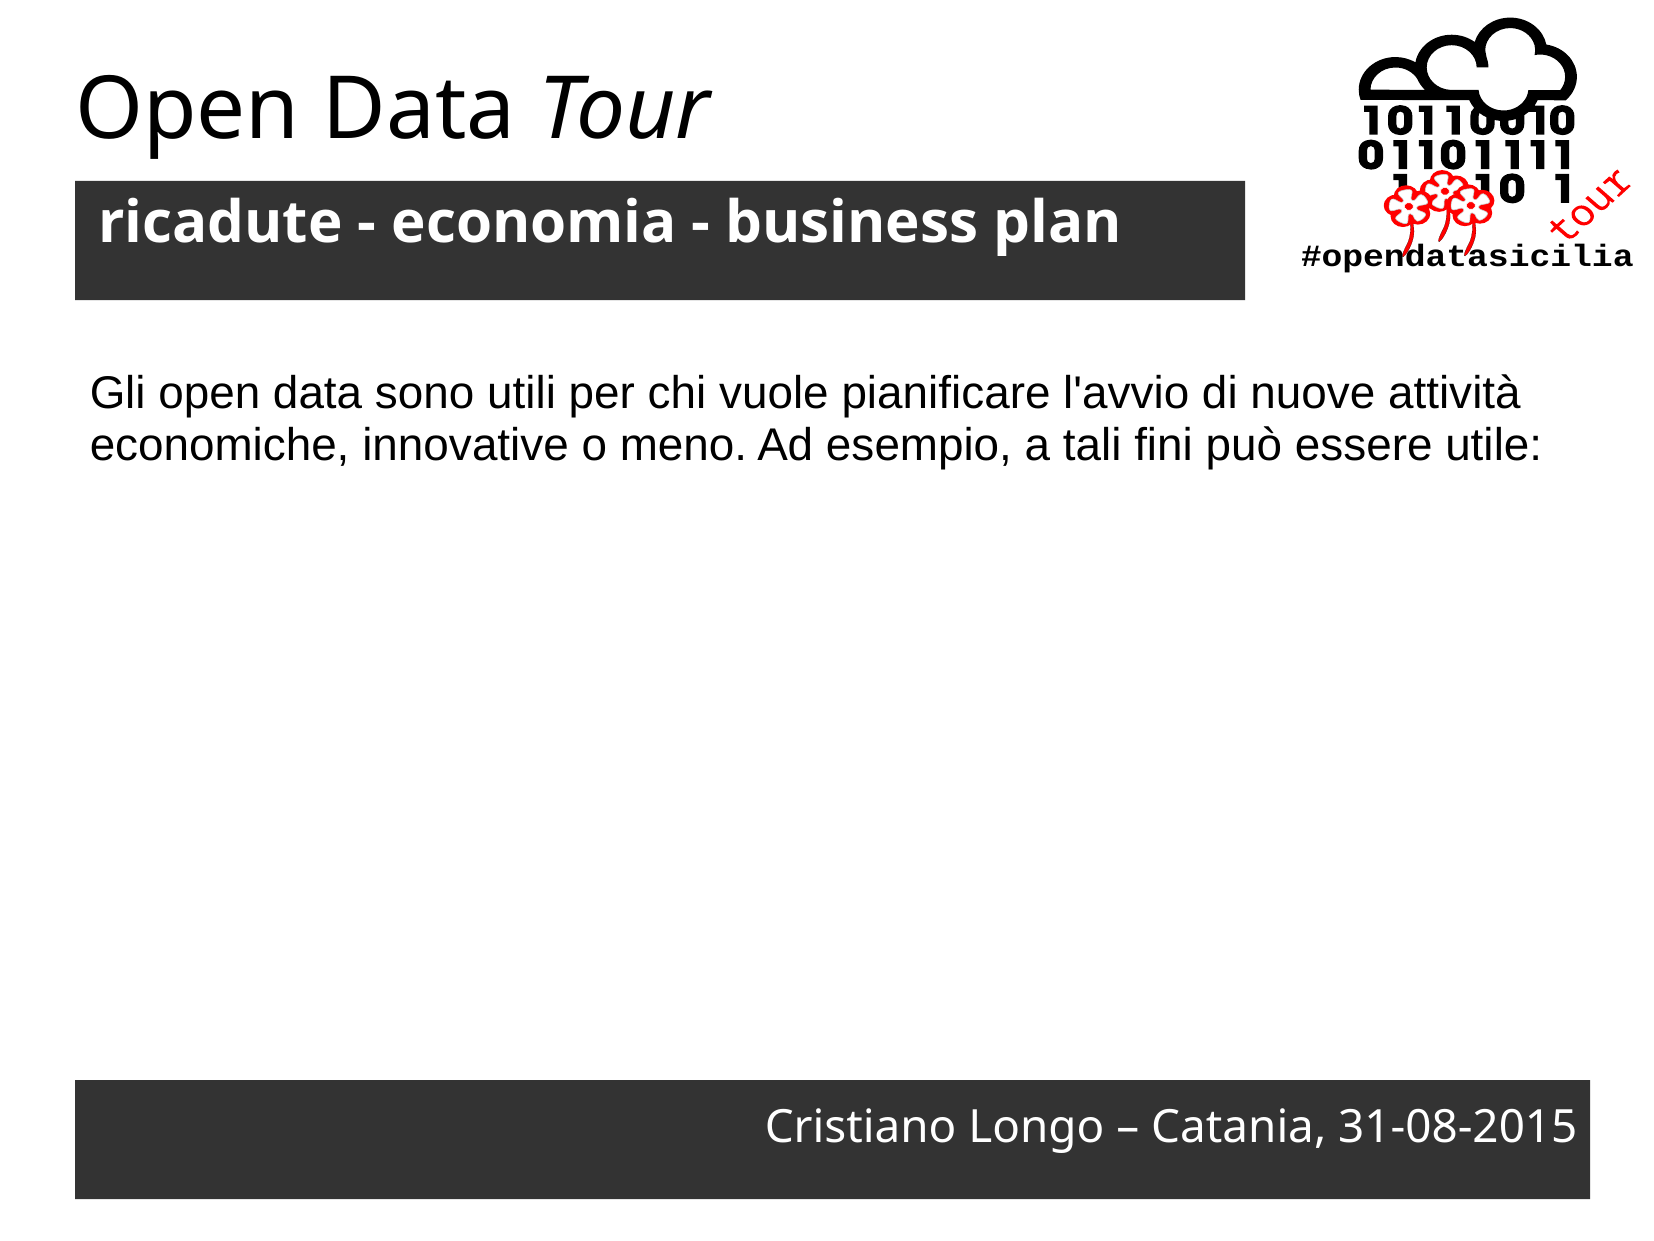

# Open Data Tour
 ricadute - economia - business plan
Gli open data sono utili per chi vuole pianificare l'avvio di nuove attività economiche, innovative o meno. Ad esempio, a tali fini può essere utile:
 Cristiano Longo – Catania, 31-08-2015